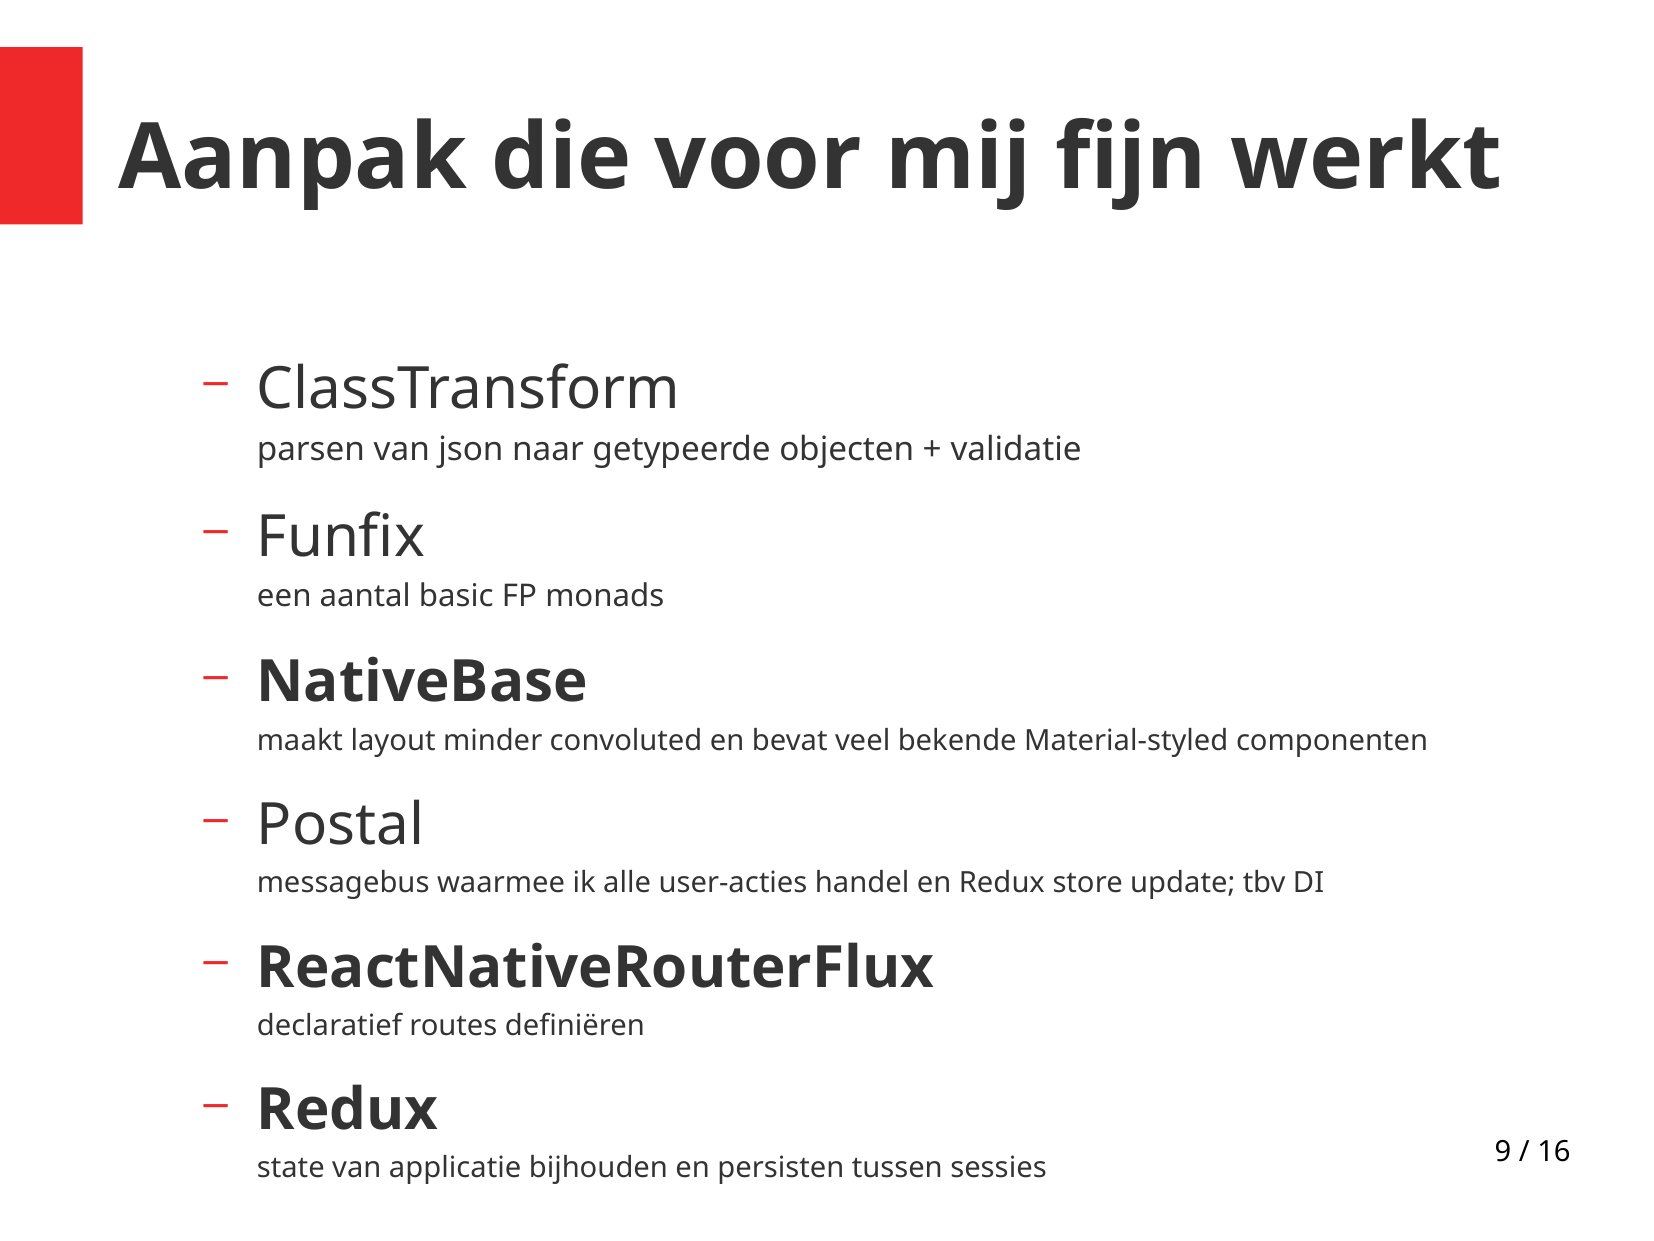

Aanpak die voor mij fijn werkt
# ClassTransform parsen van json naar getypeerde objecten + validatie
Funfix
een aantal basic FP monads
NativeBase
maakt layout minder convoluted en bevat veel bekende Material-styled componenten
Postal
messagebus waarmee ik alle user-acties handel en Redux store update; tbv DI
ReactNativeRouterFlux
declaratief routes definiëren
Redux
state van applicatie bijhouden en persisten tussen sessies
9